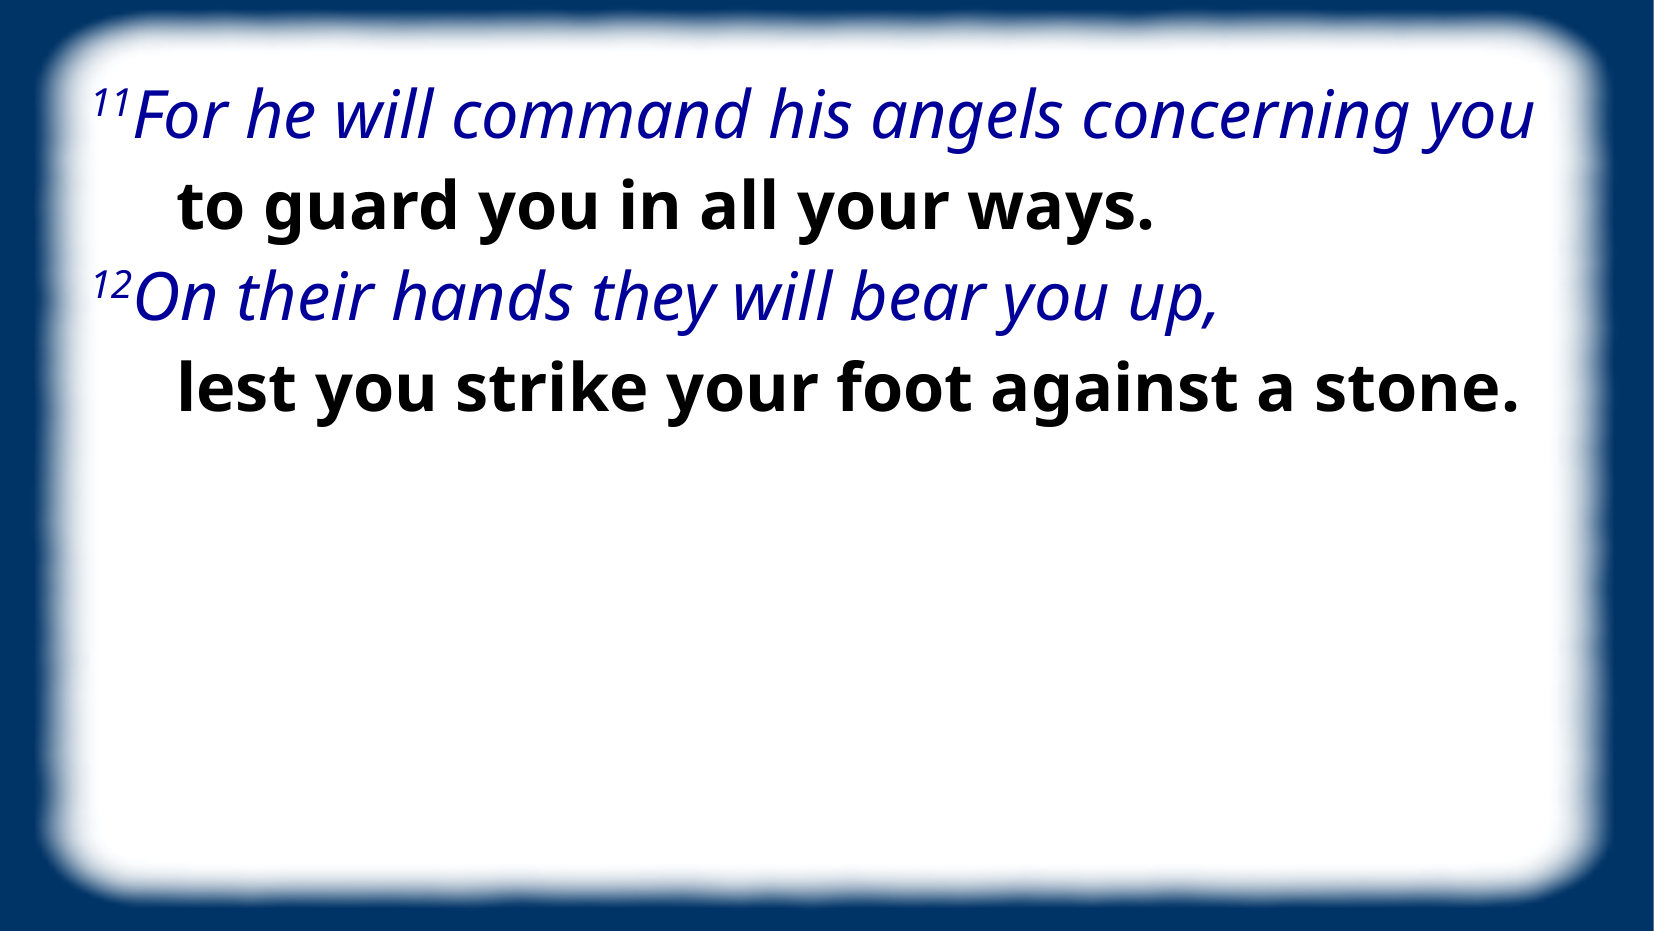

11For he will command his angels concerning you
 to guard you in all your ways.
12On their hands they will bear you up,
 lest you strike your foot against a stone.